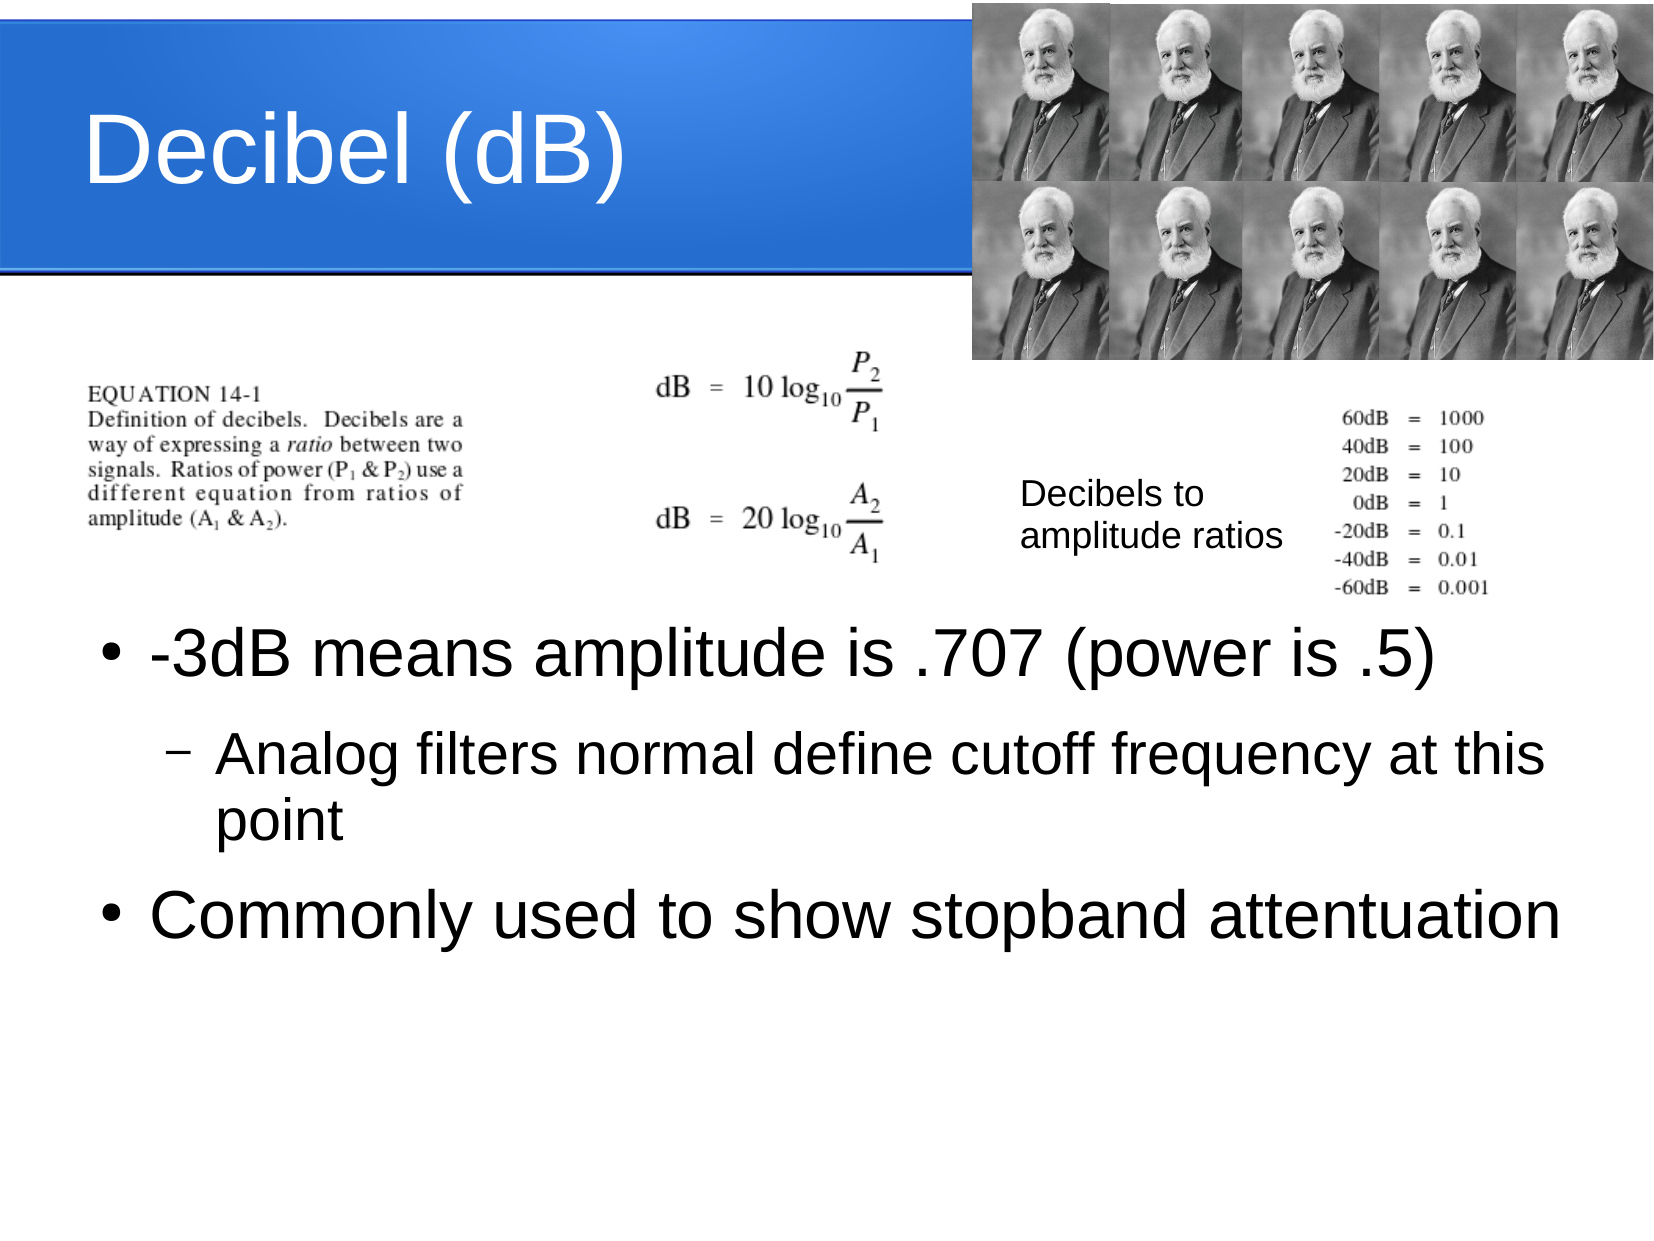

# Decibel (dB)
-3dB means amplitude is .707 (power is .5)
Analog filters normal define cutoff frequency at this point
Commonly used to show stopband attentuation
Decibels to amplitude ratios